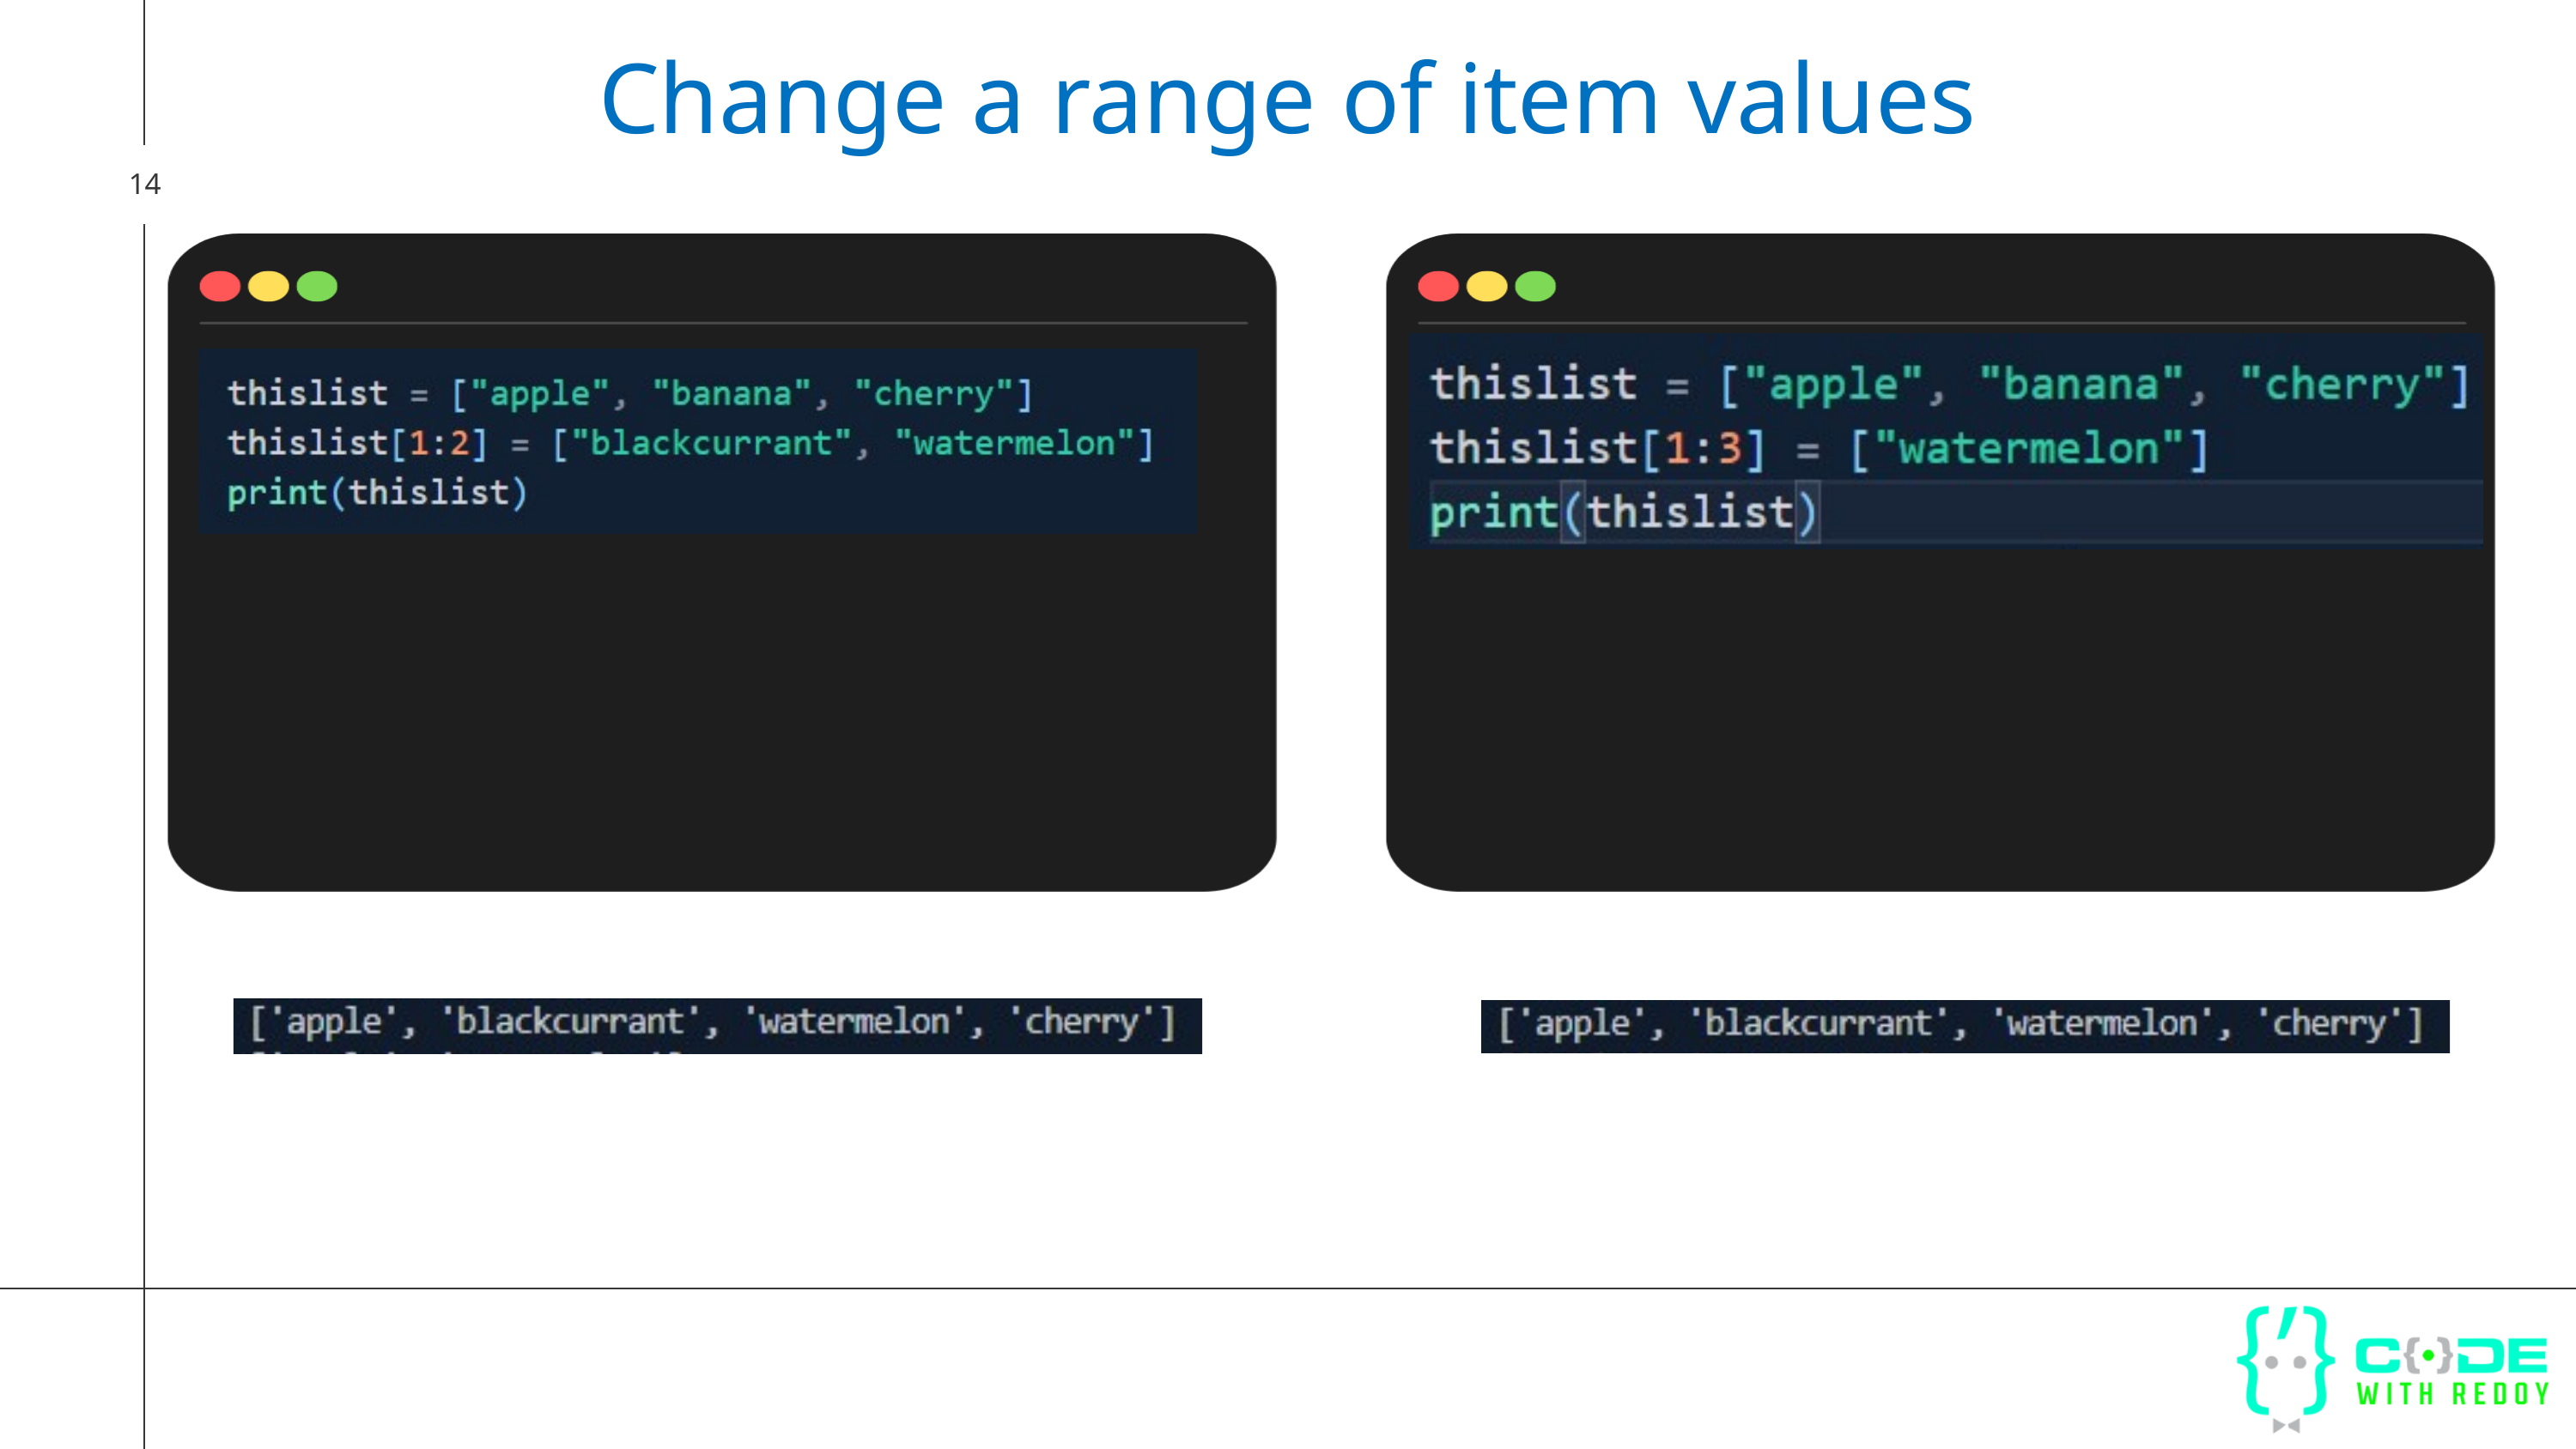

Change a range of item values
14